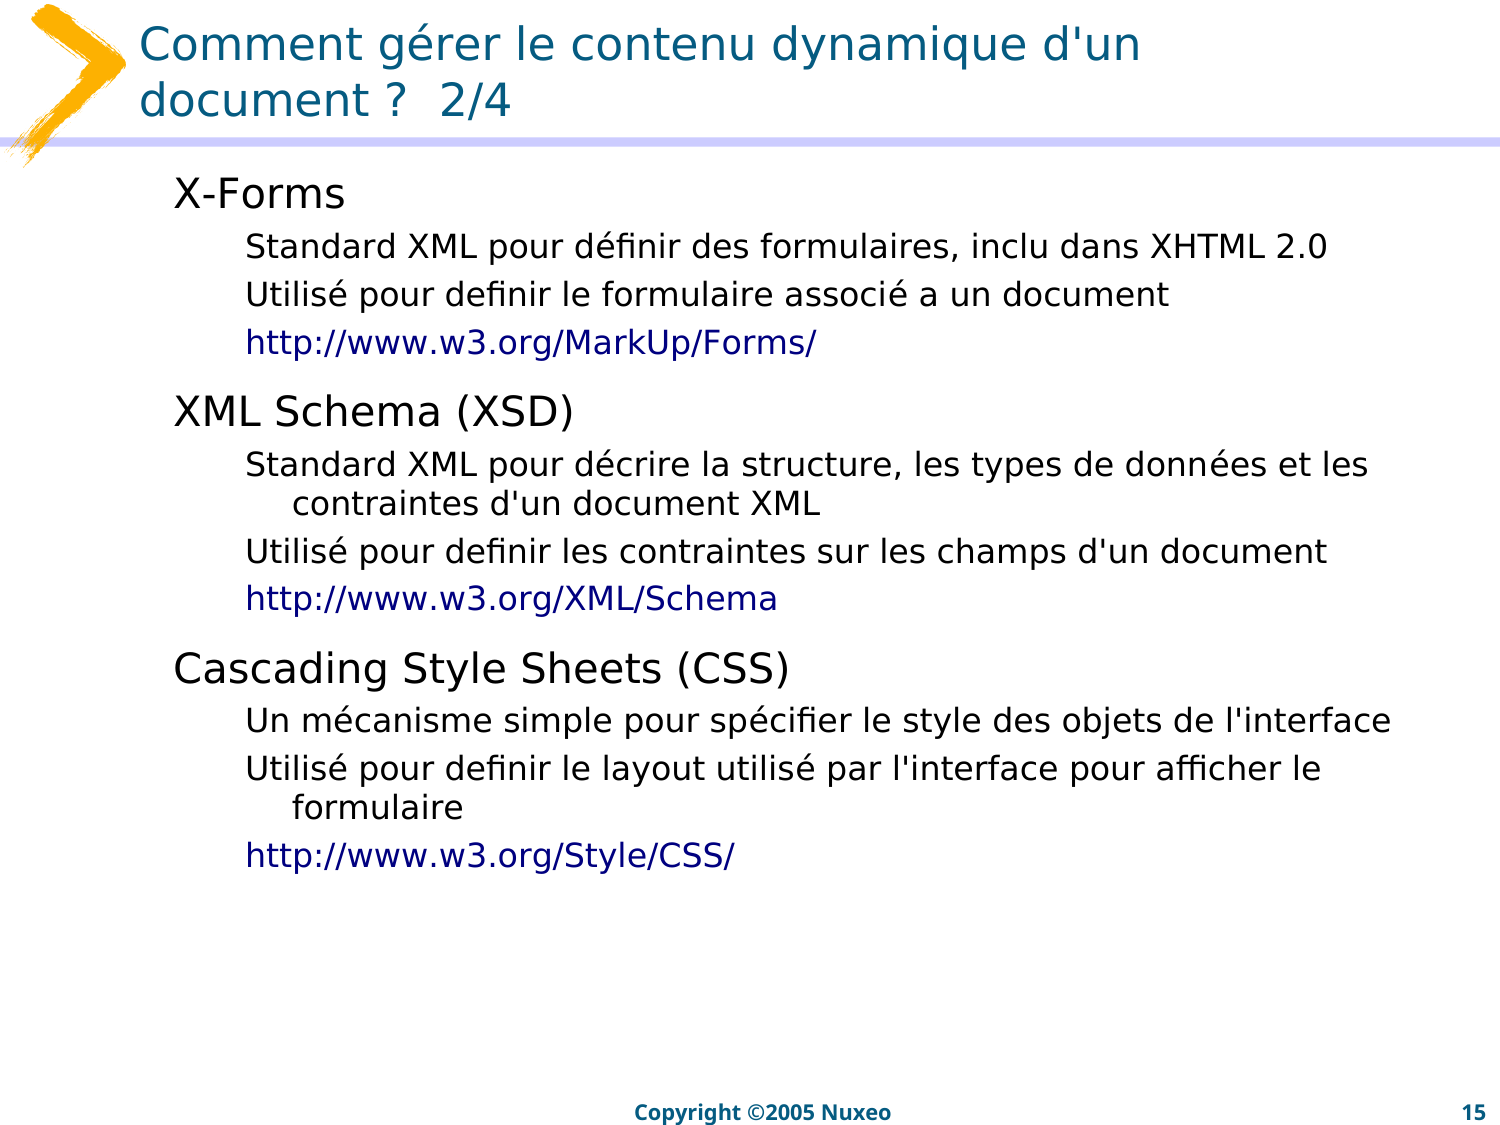

# Comment gérer le contenu dynamique d'un document ?	2/4
X-Forms
Standard XML pour définir des formulaires, inclu dans XHTML 2.0
Utilisé pour definir le formulaire associé a un document
http://www.w3.org/MarkUp/Forms/
XML Schema (XSD)
Standard XML pour décrire la structure, les types de données et les contraintes d'un document XML
Utilisé pour definir les contraintes sur les champs d'un document
http://www.w3.org/XML/Schema
Cascading Style Sheets (CSS)
Un mécanisme simple pour spécifier le style des objets de l'interface
Utilisé pour definir le layout utilisé par l'interface pour afficher le formulaire
http://www.w3.org/Style/CSS/